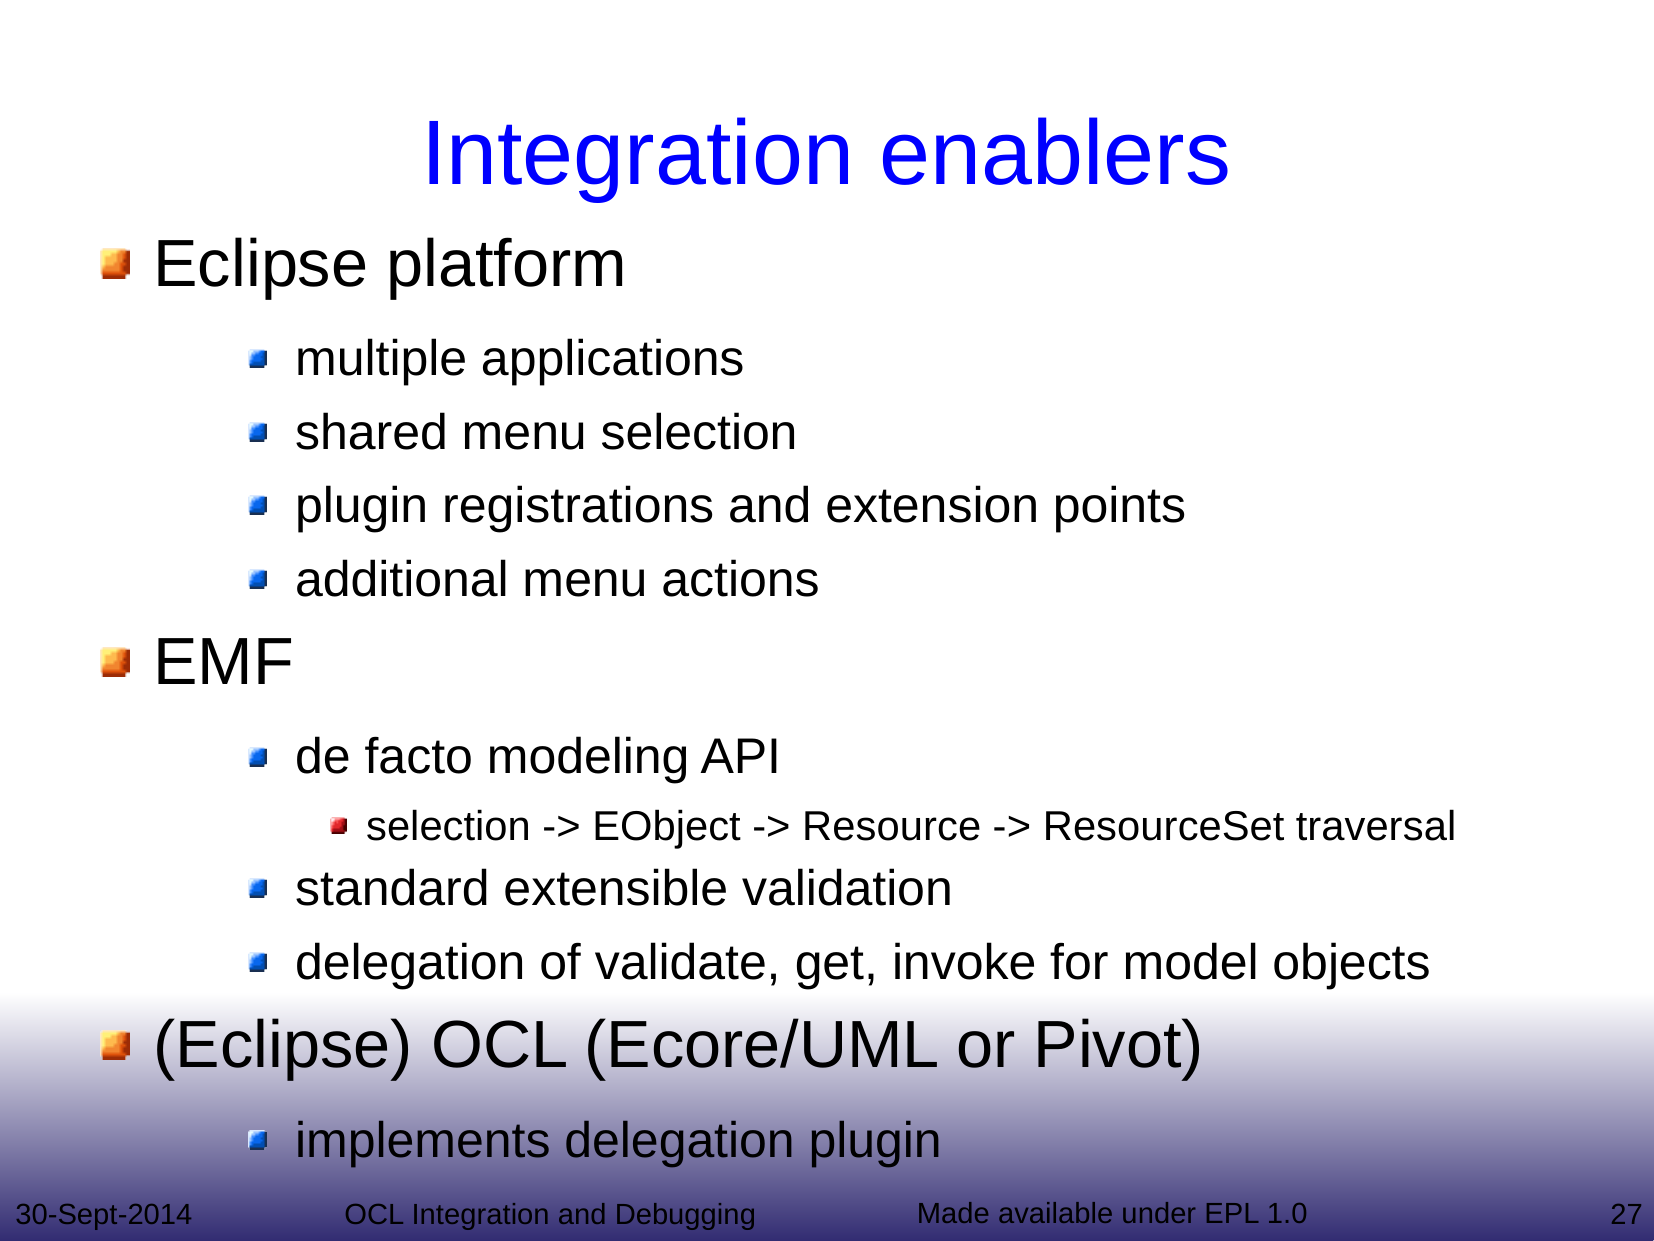

# Integration enablers
Eclipse platform
multiple applications
shared menu selection
plugin registrations and extension points
additional menu actions
EMF
de facto modeling API
selection -> EObject -> Resource -> ResourceSet traversal
standard extensible validation
delegation of validate, get, invoke for model objects
(Eclipse) OCL (Ecore/UML or Pivot)
implements delegation plugin
30-Sept-2014
OCL Integration and Debugging
27